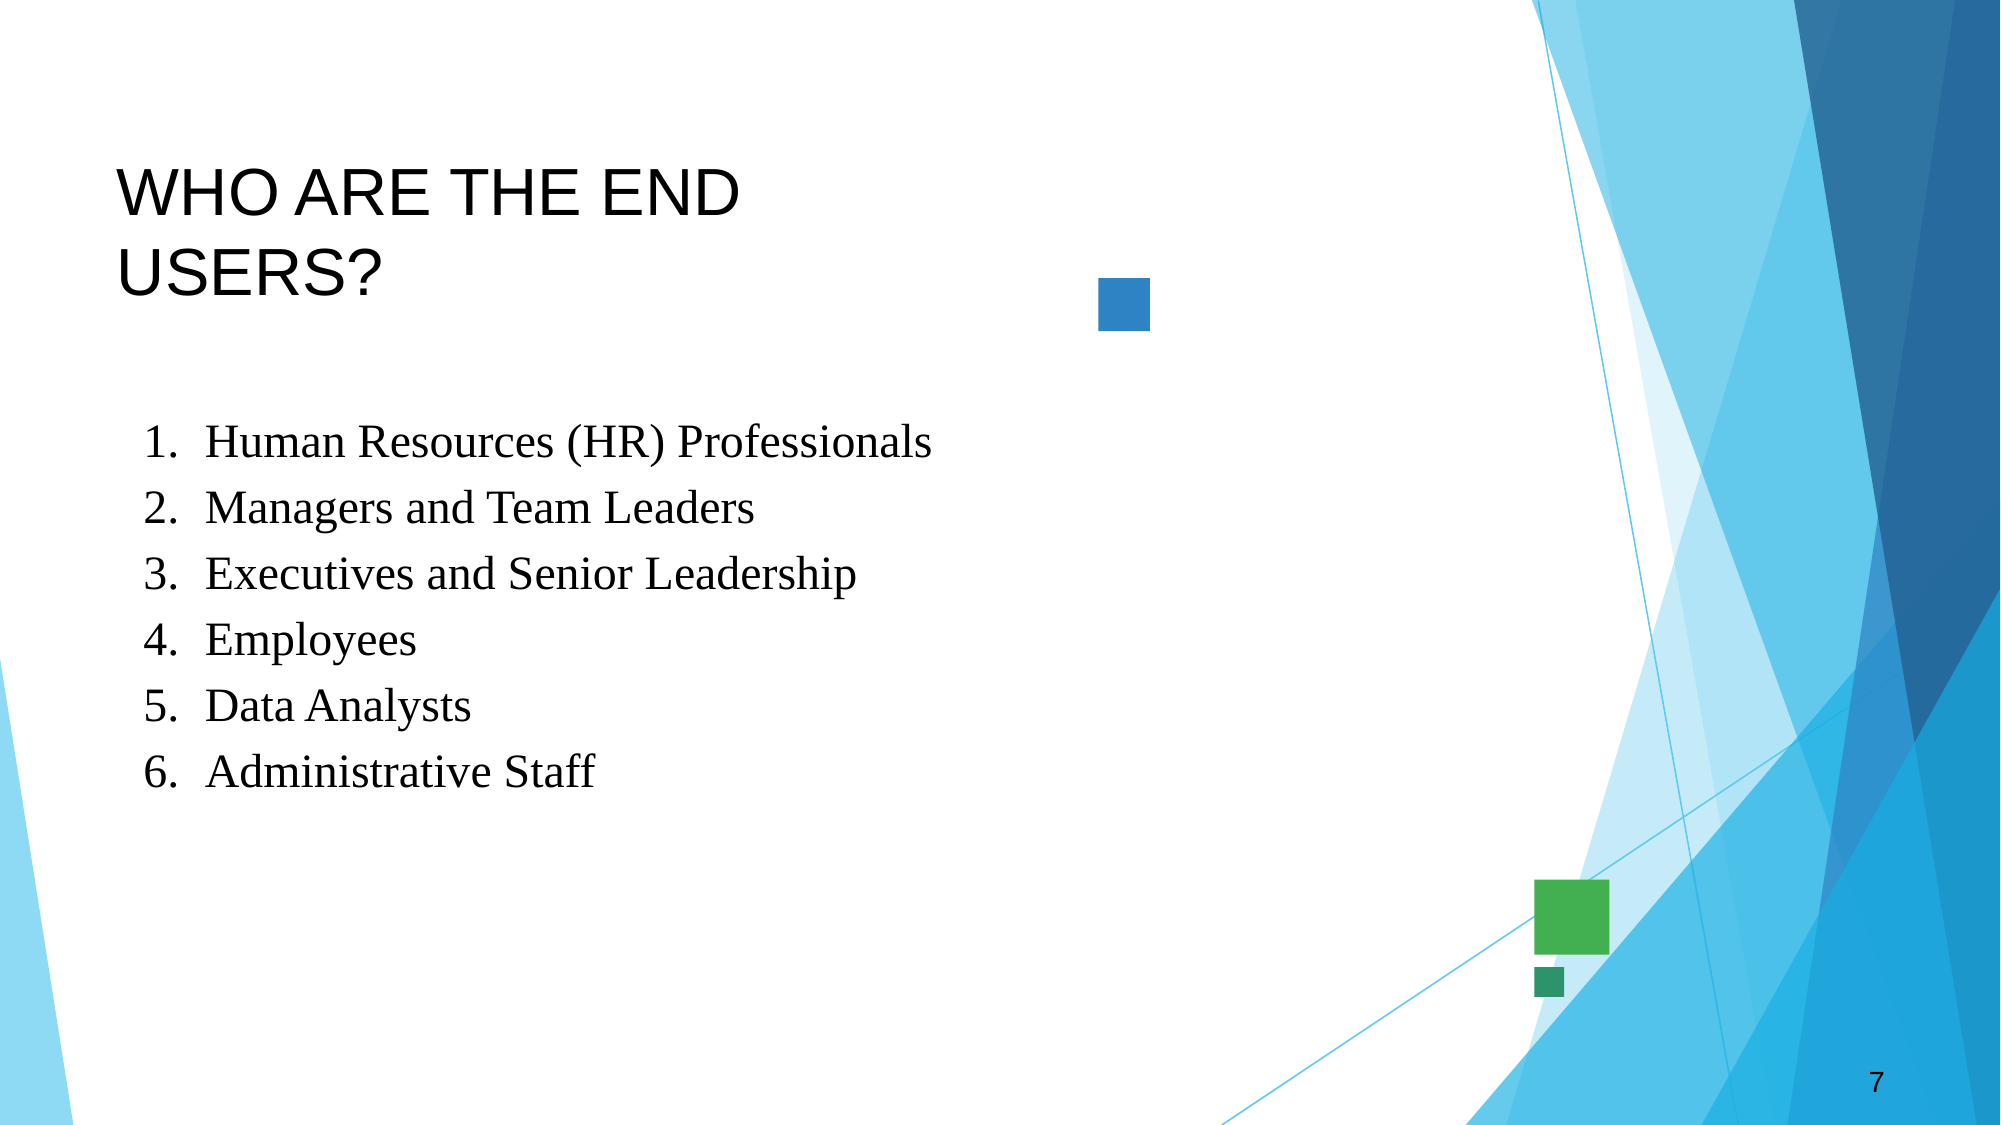

# WHO ARE THE END USERS?
Human Resources (HR) Professionals
Managers and Team Leaders
Executives and Senior Leadership
Employees
Data Analysts
Administrative Staff